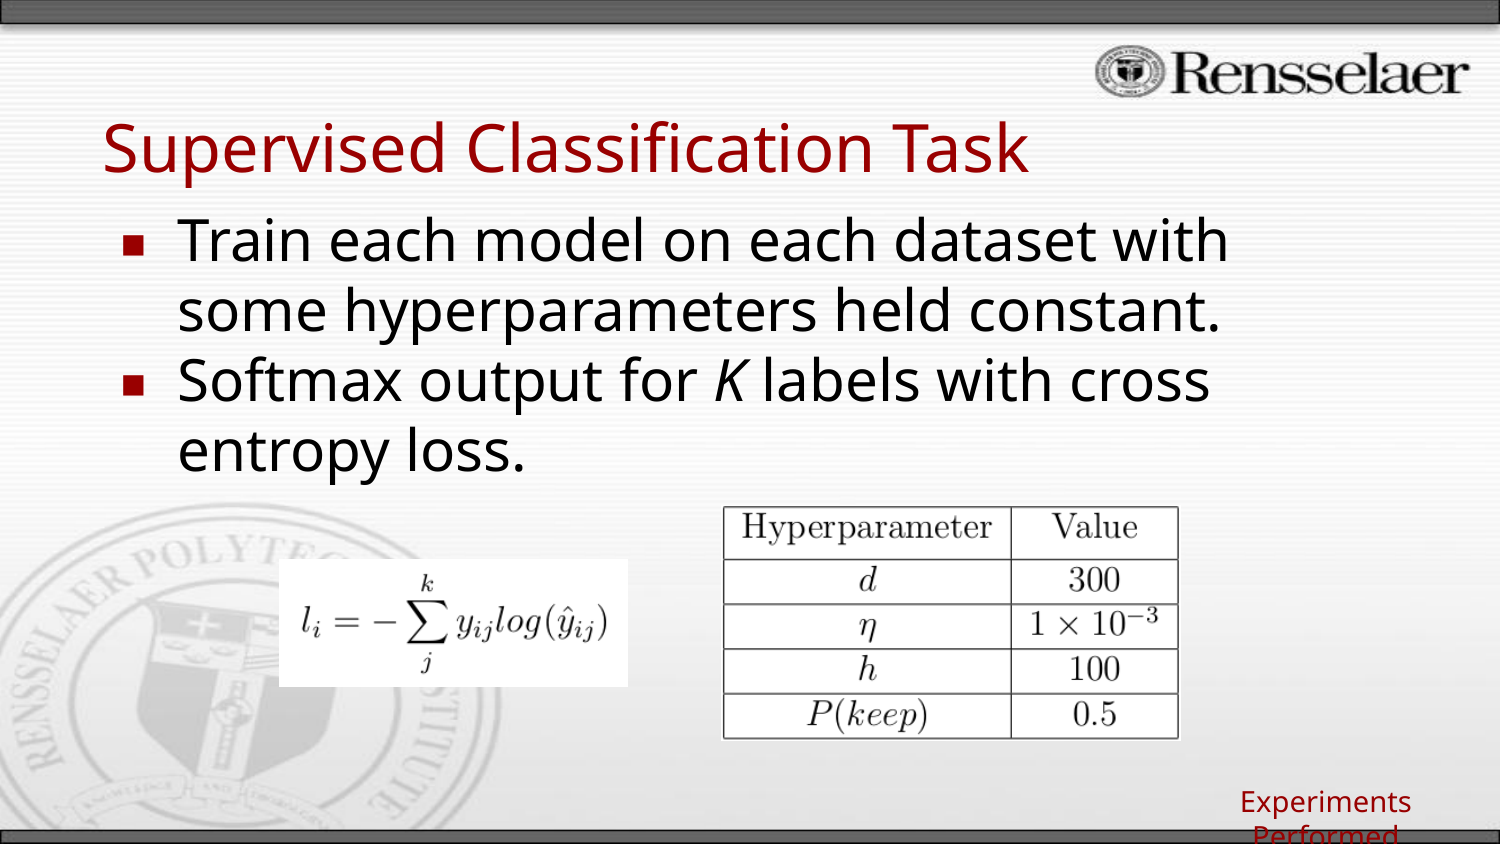

# Supervised Classification Task
Train each model on each dataset with some hyperparameters held constant.
Softmax output for K labels with cross entropy loss.
Experiments Performed